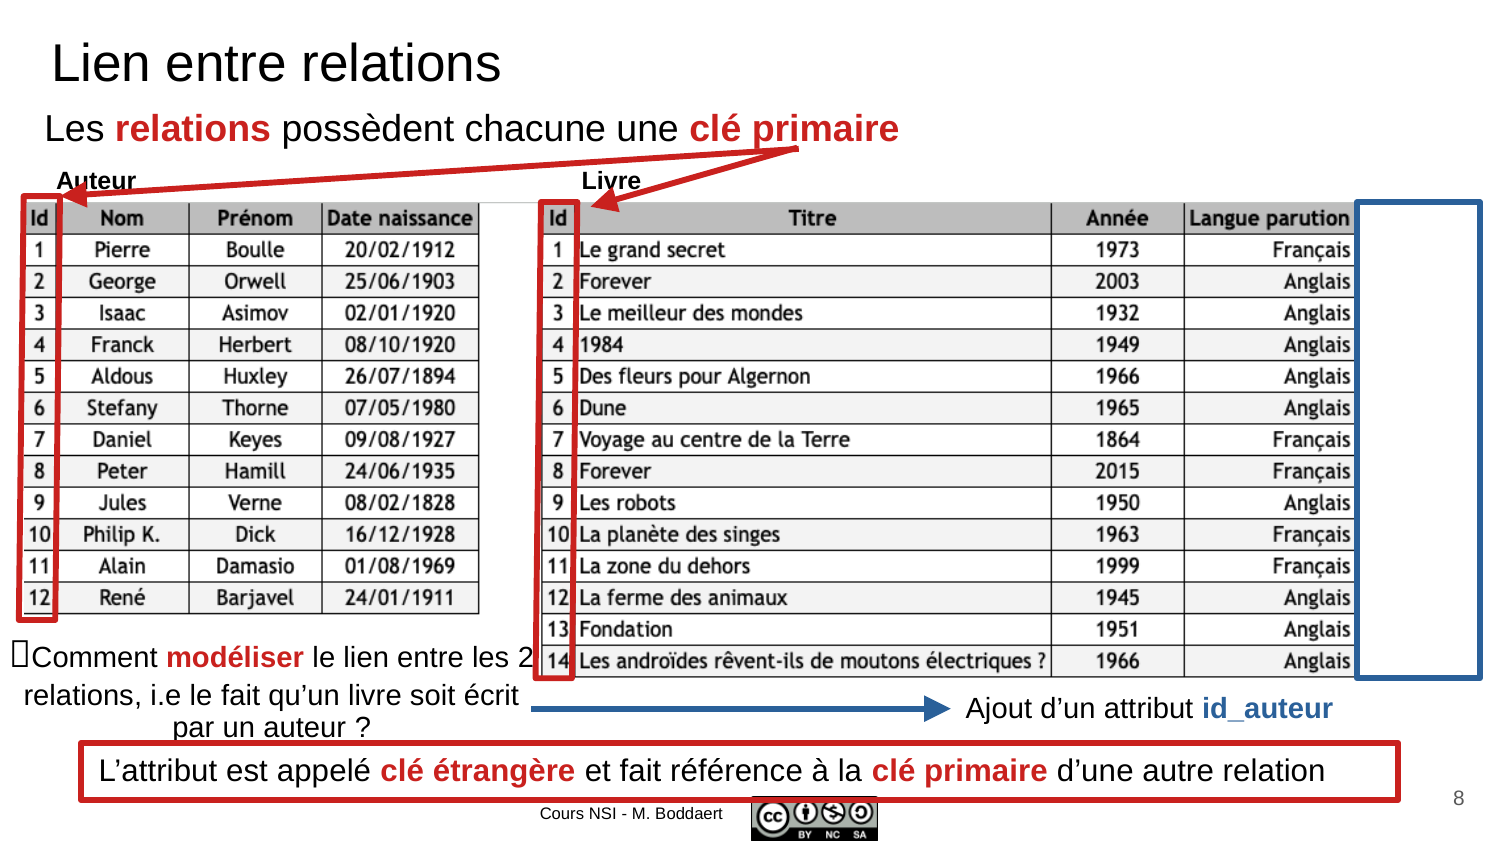

# Lien entre relations
Les relations possèdent chacune une clé primaire
Auteur
Livre
Comment modéliser le lien entre les 2 relations, i.e le fait qu’un livre soit écrit par un auteur ?
Ajout d’un attribut id_auteur
L’attribut est appelé clé étrangère et fait référence à la clé primaire d’une autre relation